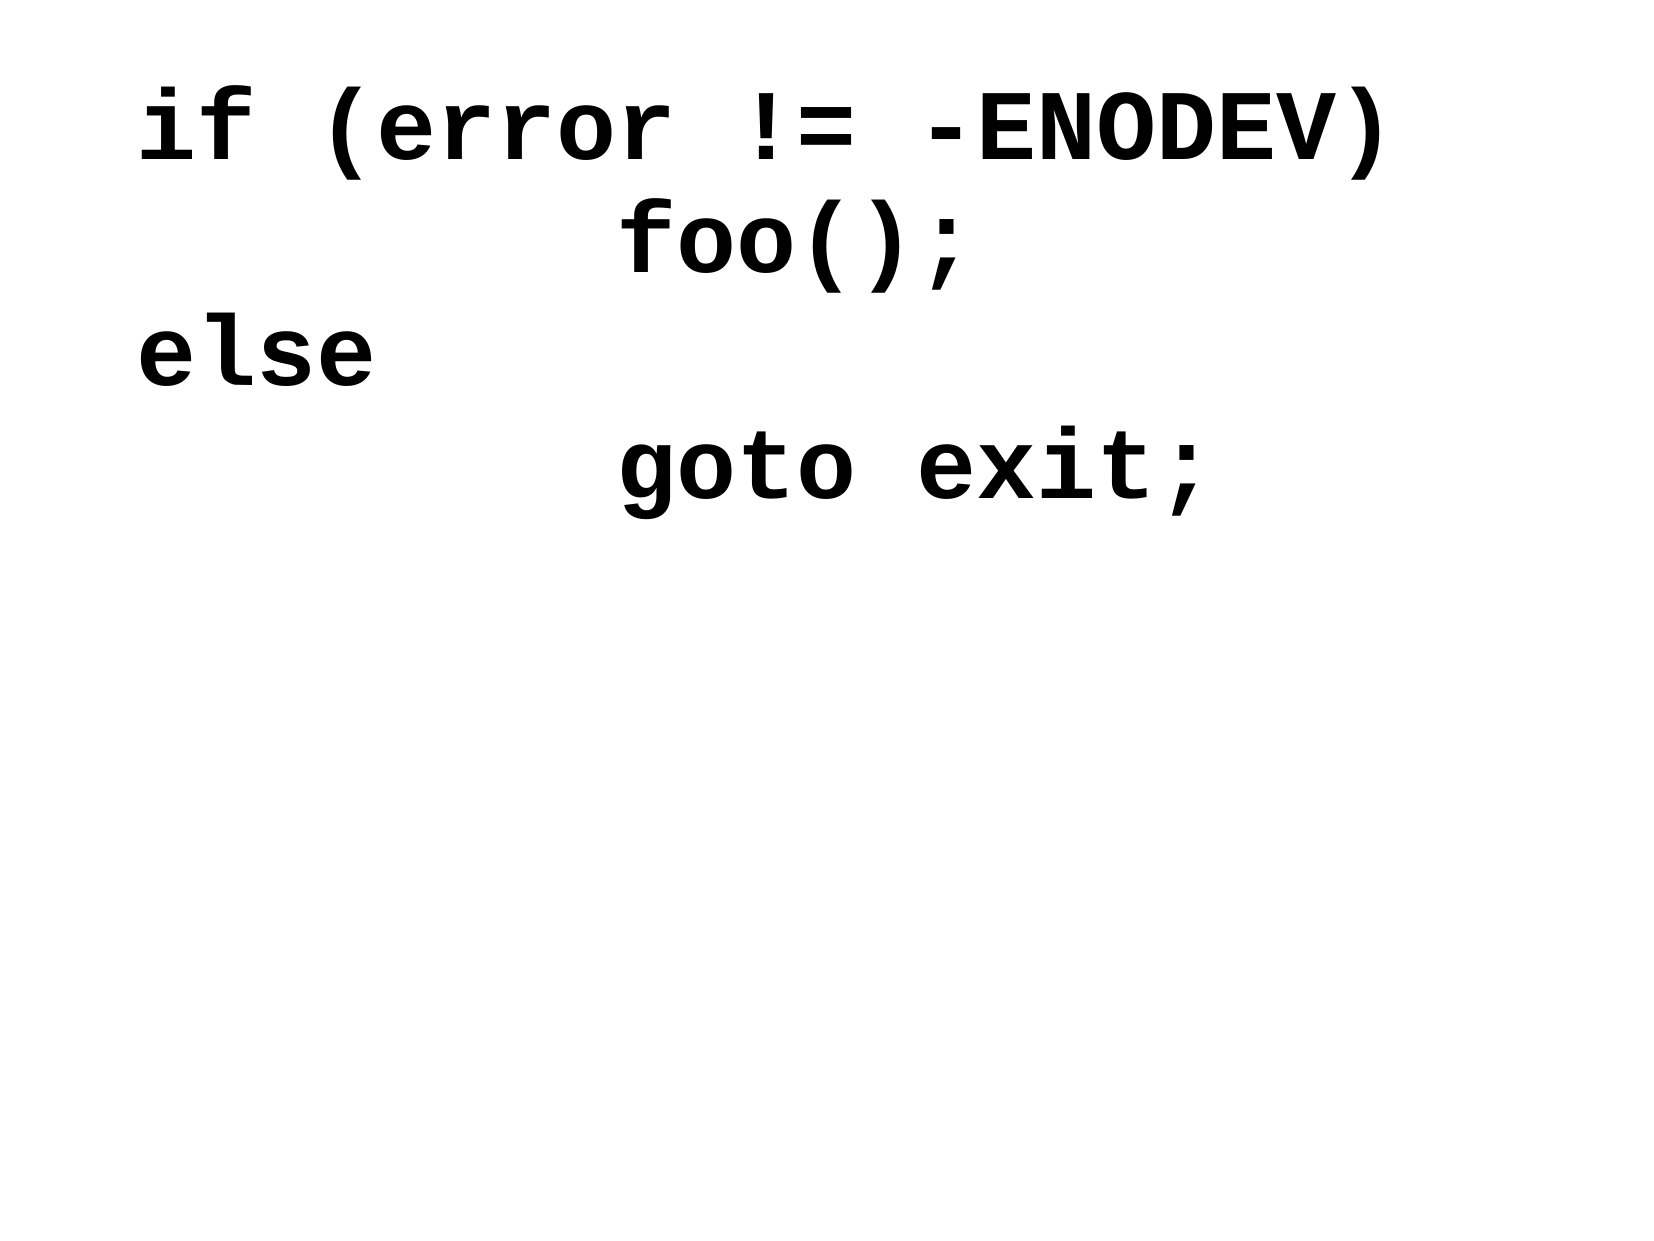

if (error != -ENODEV)
 foo();
else
 goto exit;
if (error != -ENODEV) {
 foo();
 bar();
} else {
 report_error();
 goto exit;
}